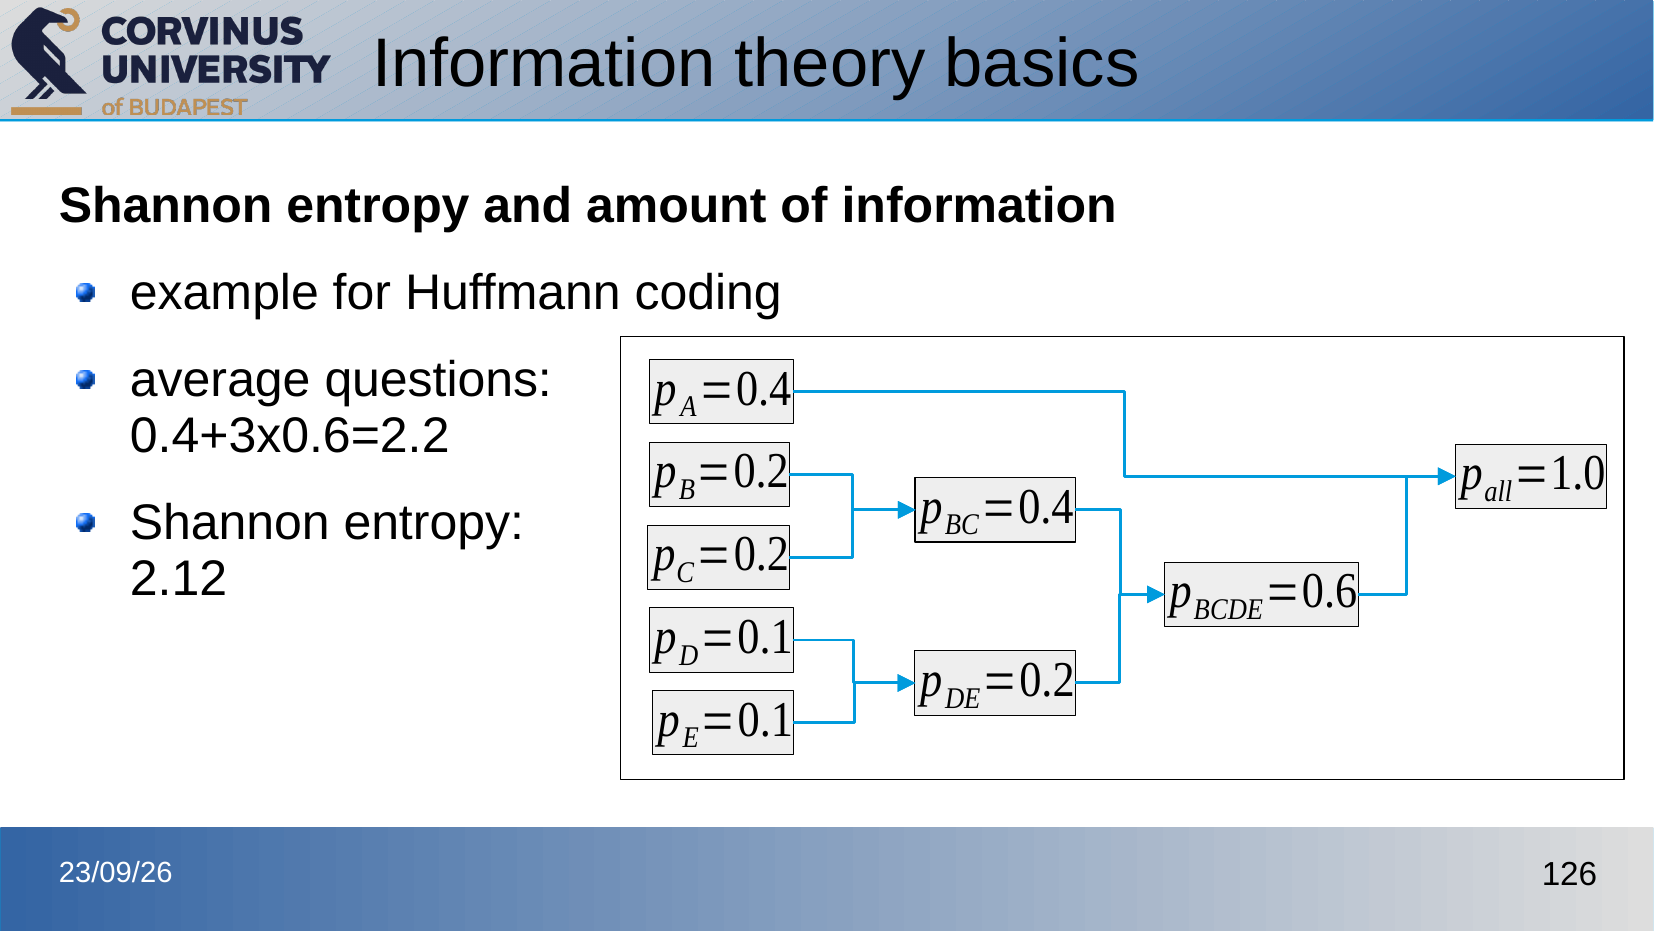

# Information theory basics
Shannon entropy and amount of information
example for Huffmann coding
average questions:
0.4+3x0.6=2.2
Shannon entropy:
2.12